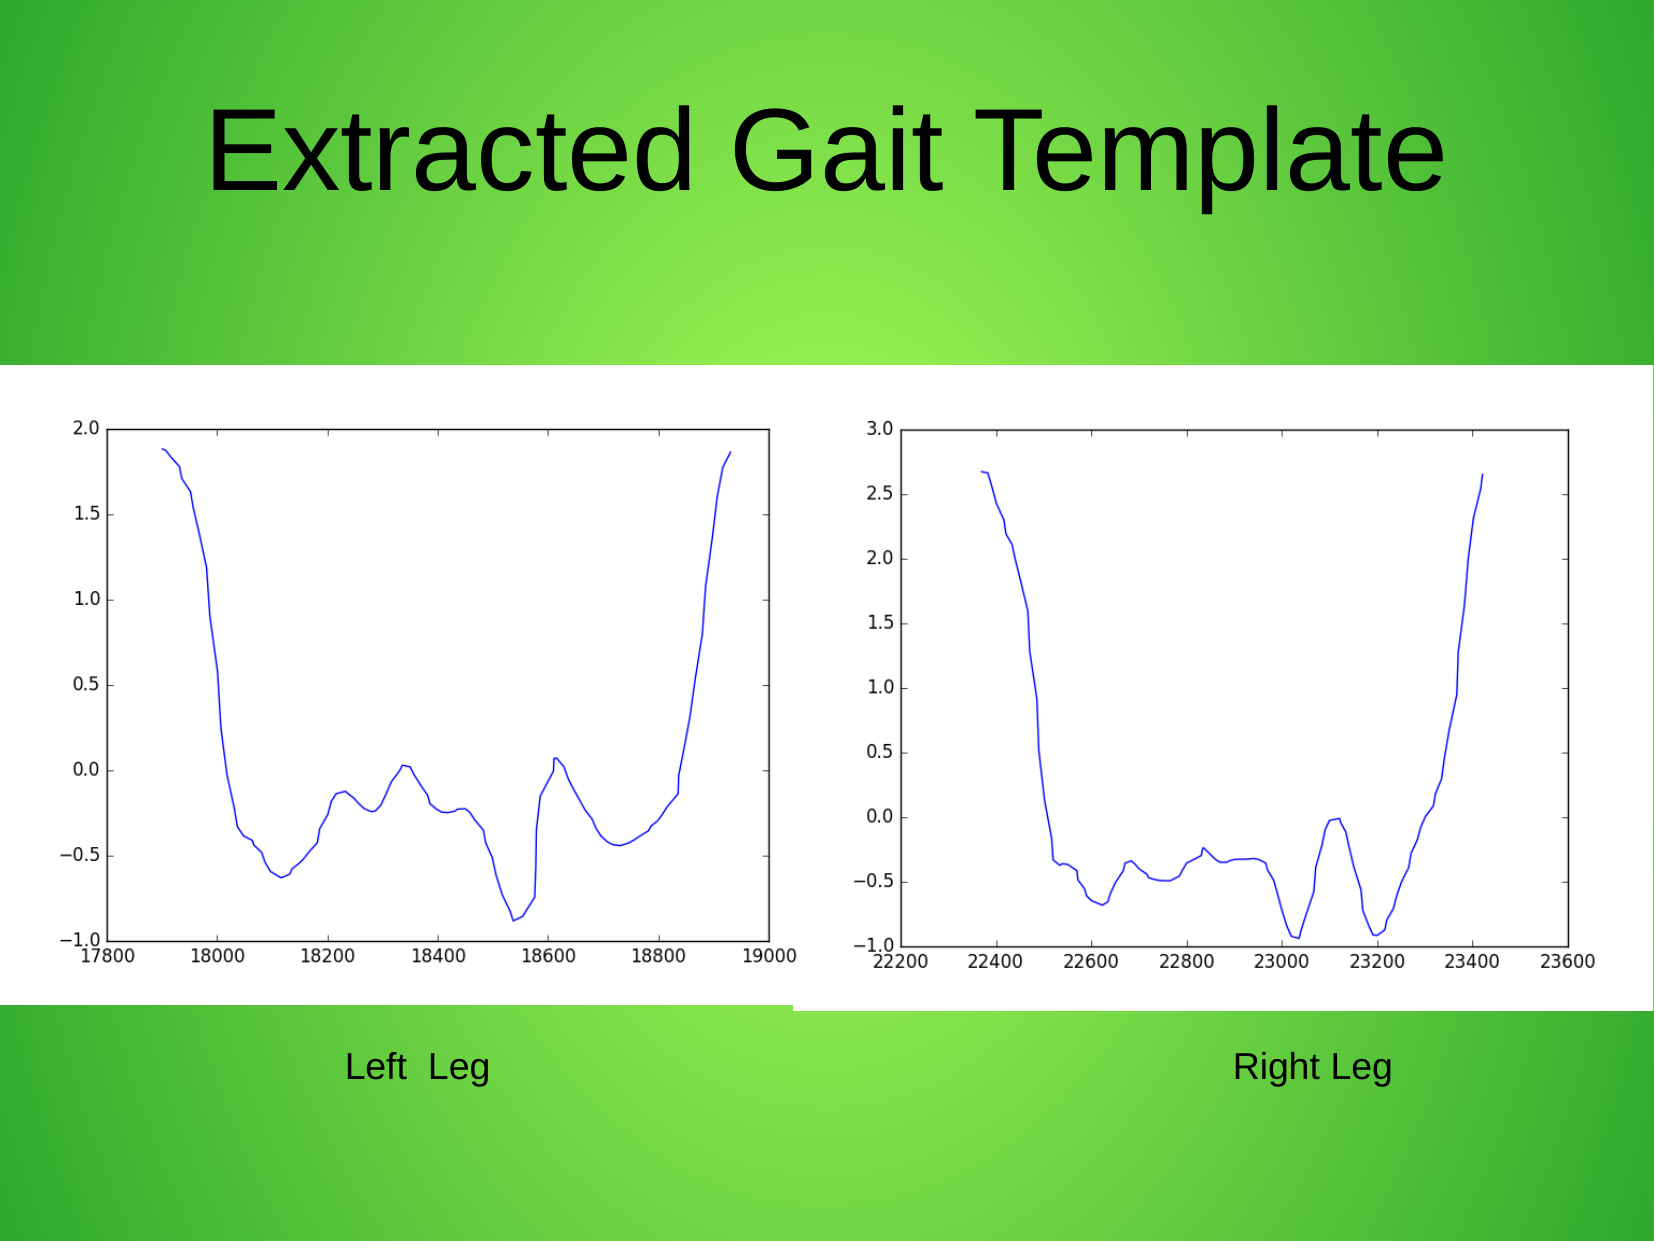

# Extracted Gait Template
Left Leg
Right Leg